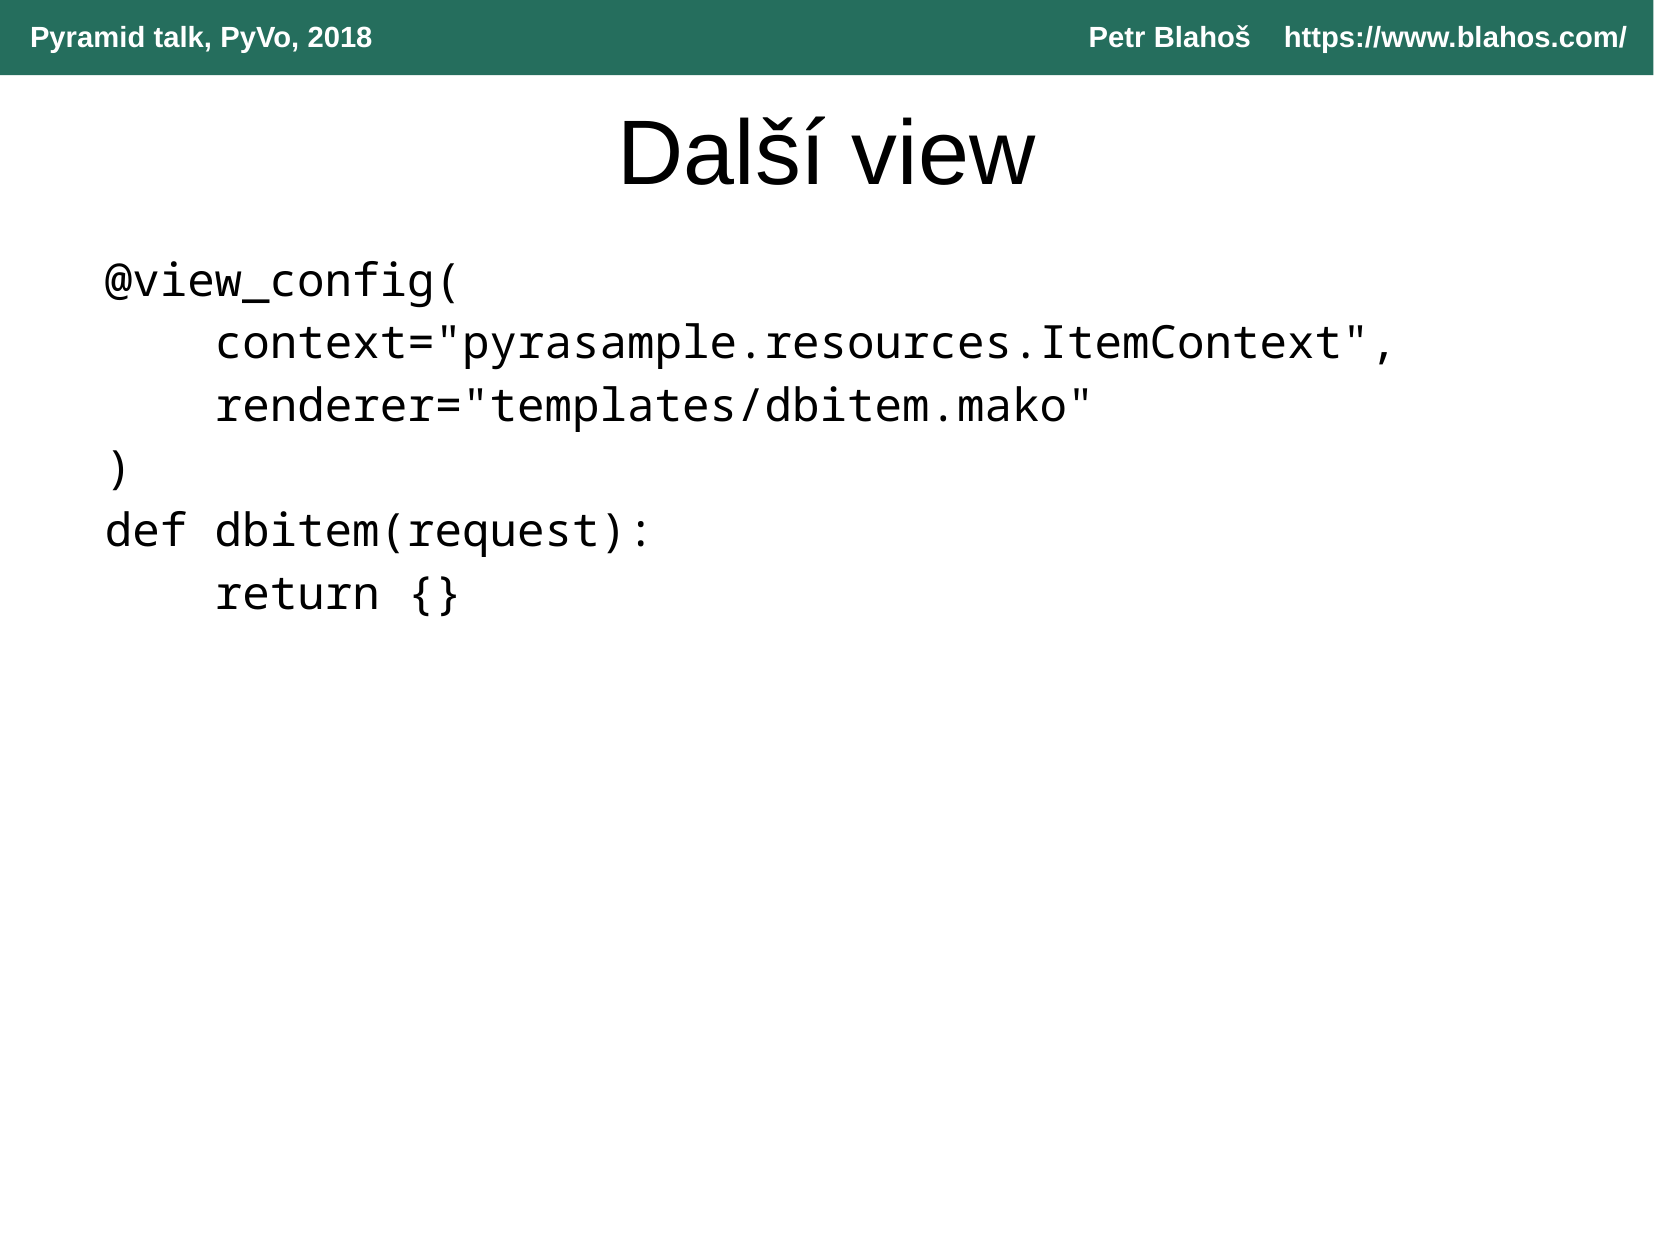

# Další view
@view_config(
 context="pyrasample.resources.ItemContext",
 renderer="templates/dbitem.mako"
)
def dbitem(request):
 return {}